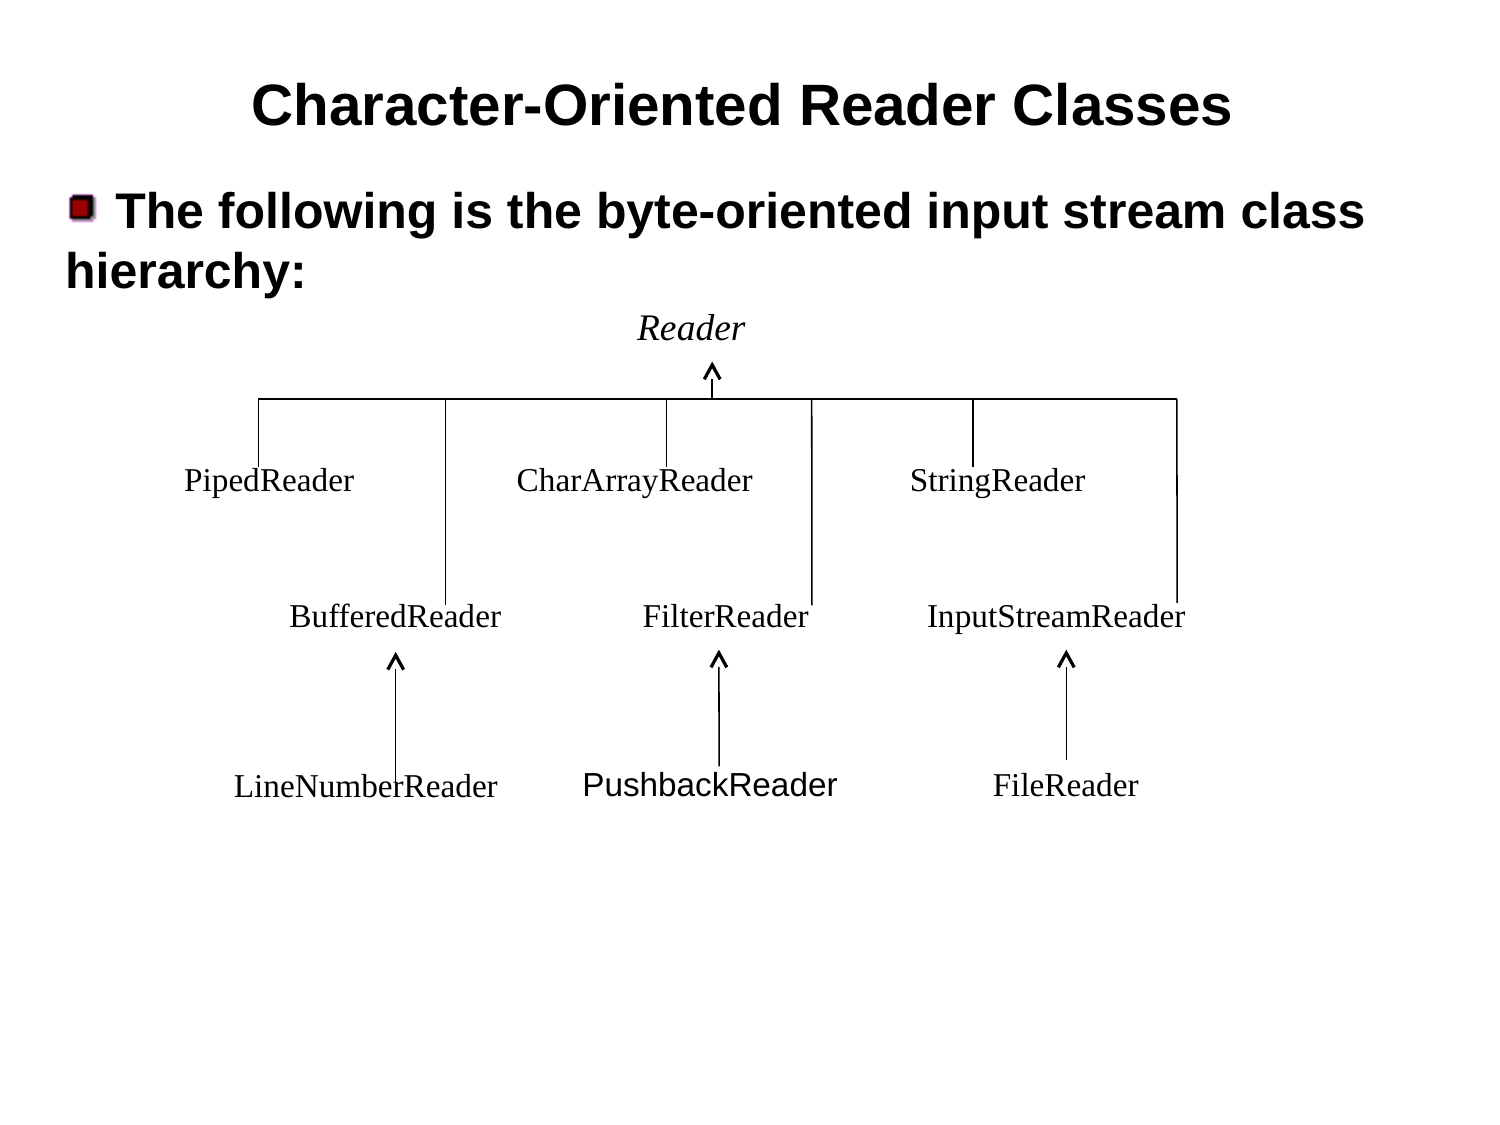

Character-Oriented Reader Classes
 The following is the byte-oriented input stream class hierarchy:
Reader
PipedReader
CharArrayReader
StringReader
BufferedReader
FilterReader
InputStreamReader
PushbackReader
FileReader
LineNumberReader